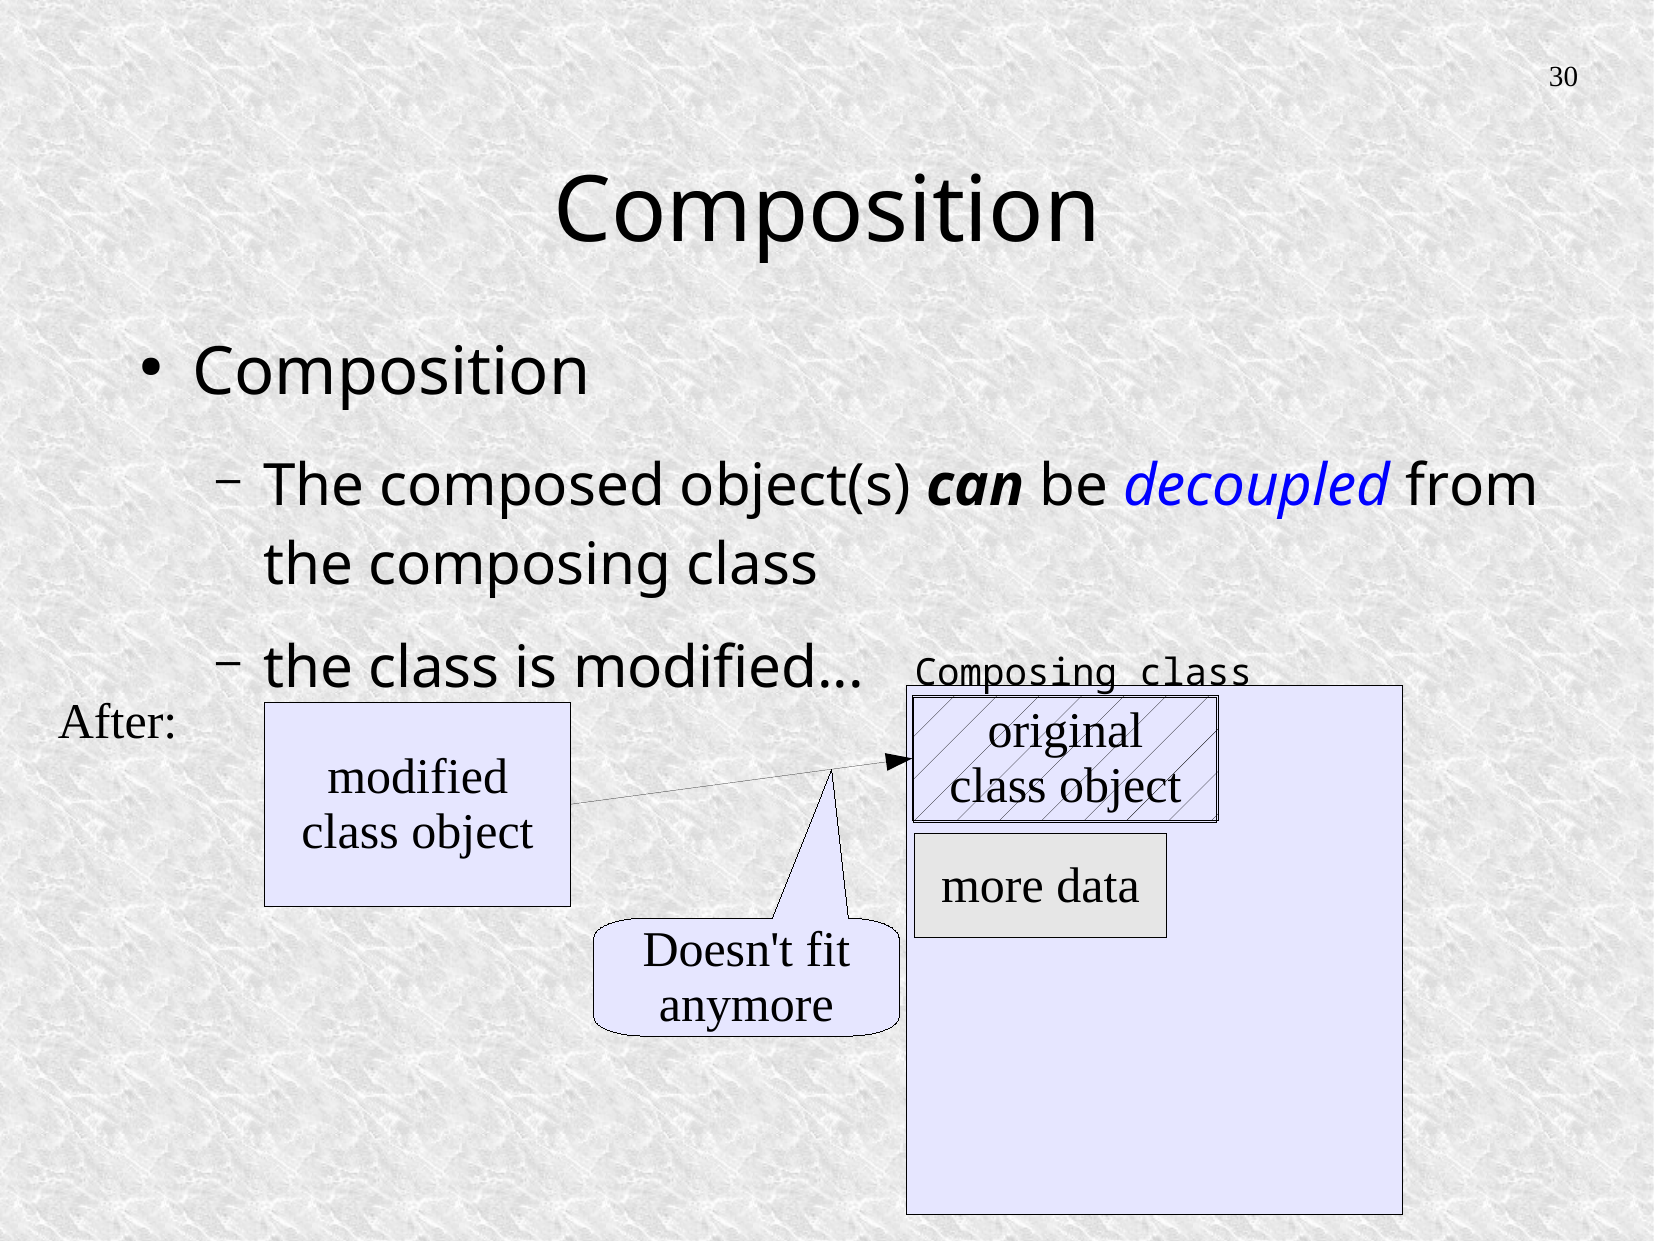

30
# Composition
Composition
The composed object(s) can be decoupled from the composing class
the class is modified...
Composing class
After:
original
class object
modified
class object
more data
Doesn't fit
anymore